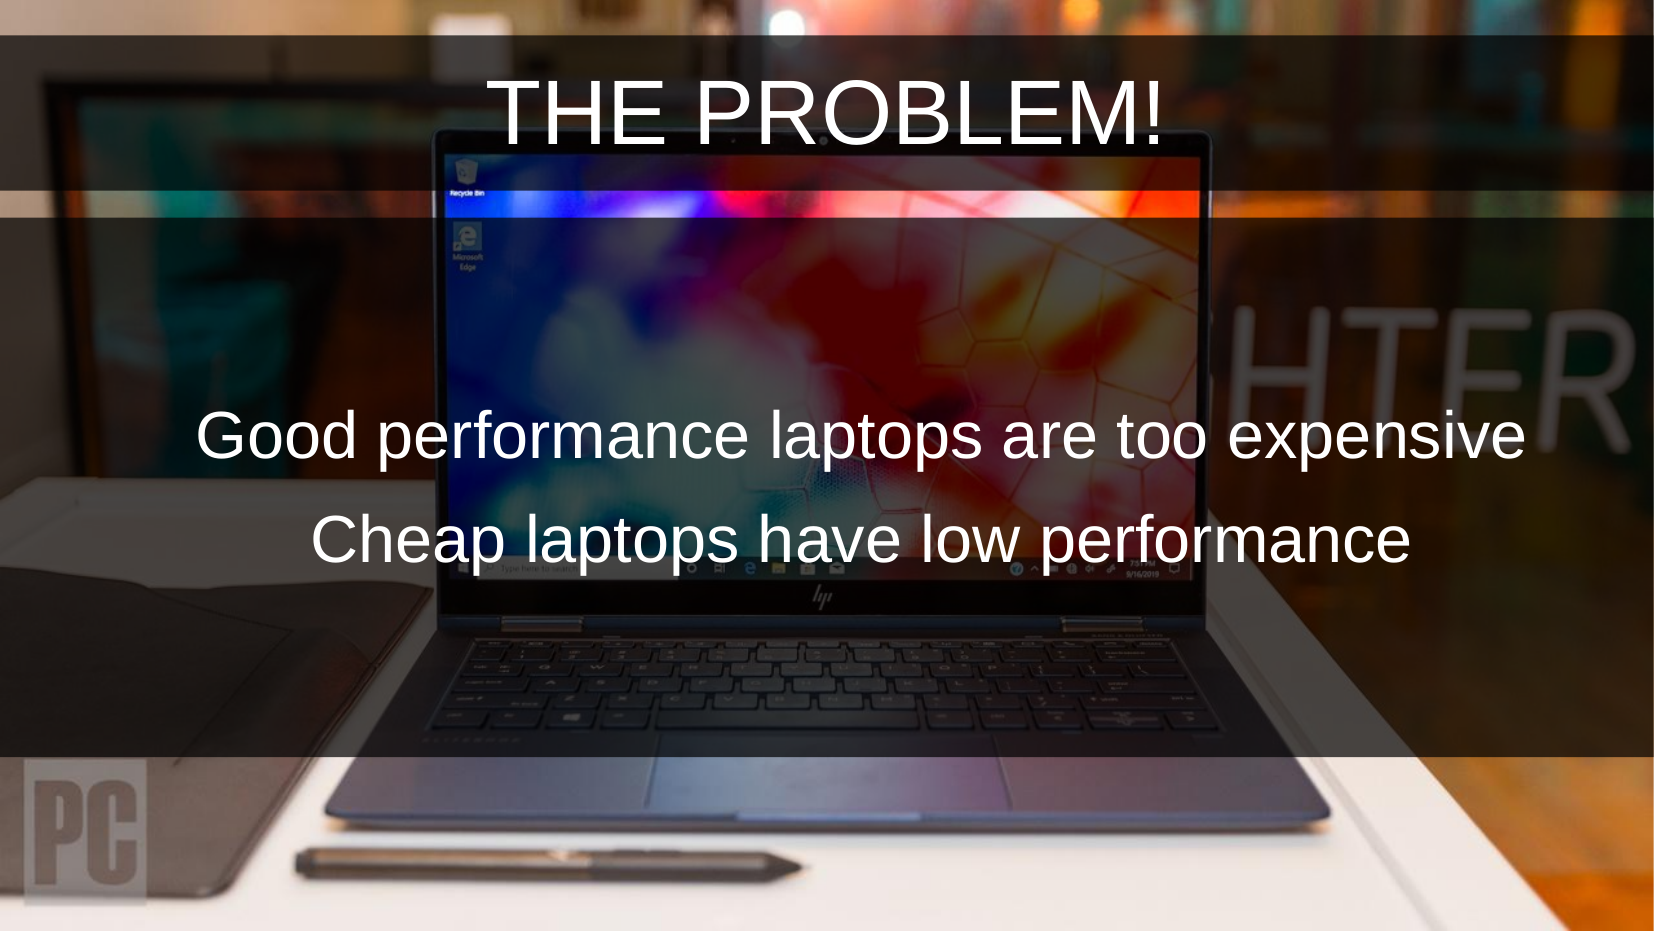

THE PROBLEM!
# Good performance laptops are too expensive
Cheap laptops have low performance